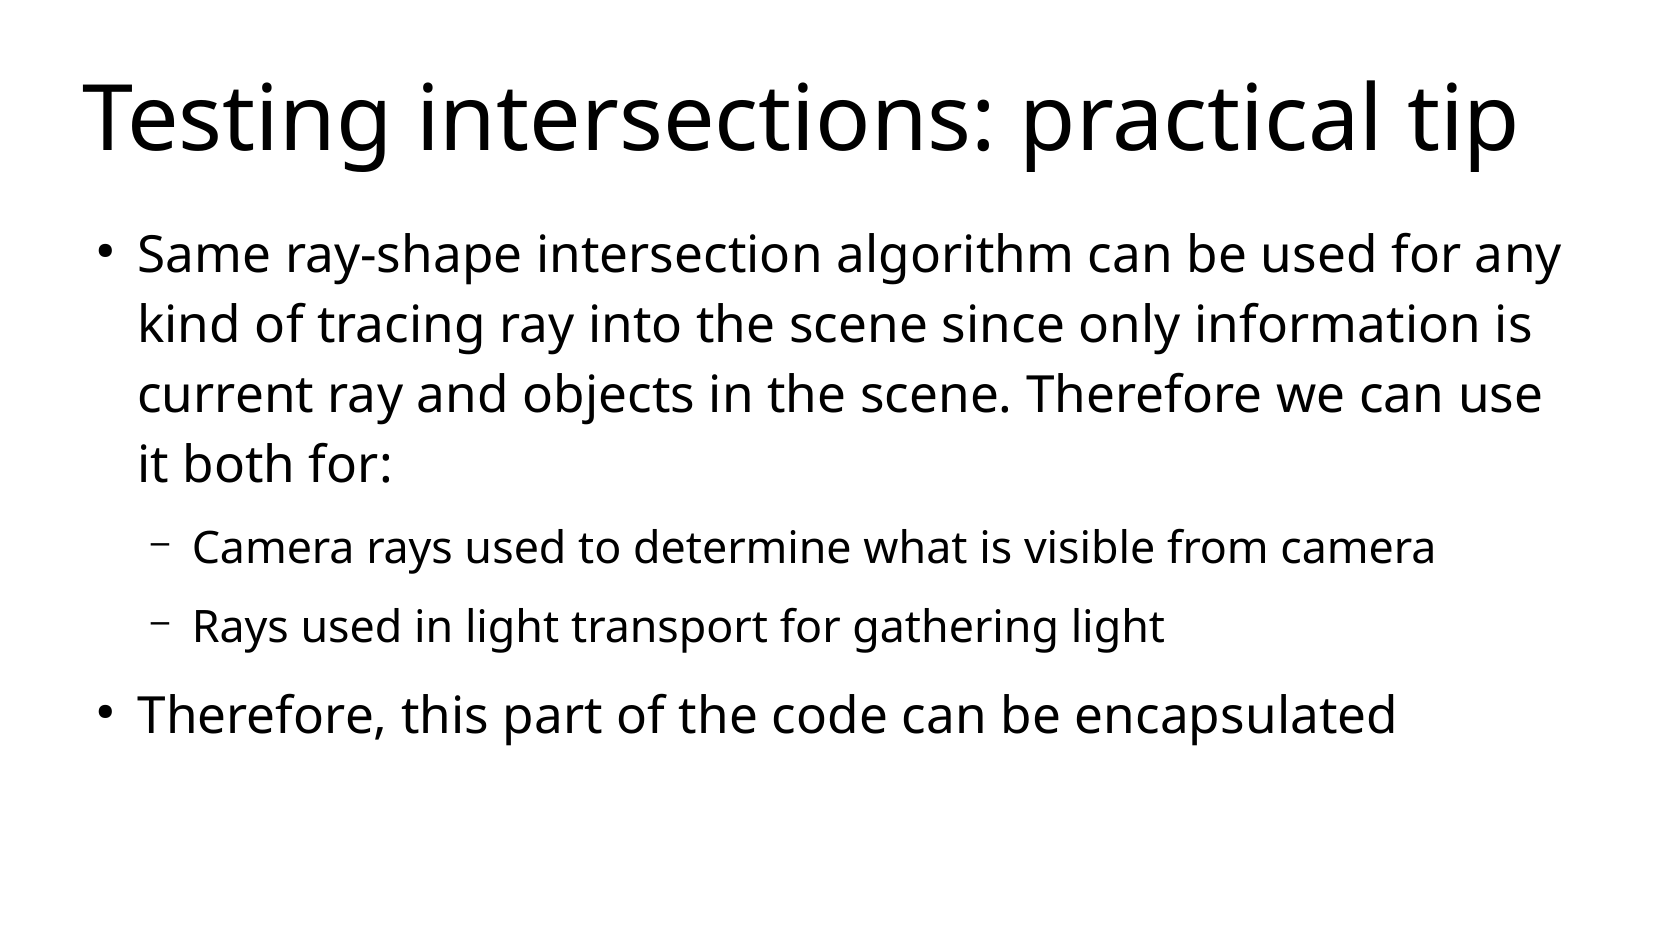

# Testing intersections: practical tip
Same ray-shape intersection algorithm can be used for any kind of tracing ray into the scene since only information is current ray and objects in the scene. Therefore we can use it both for:
Camera rays used to determine what is visible from camera
Rays used in light transport for gathering light
Therefore, this part of the code can be encapsulated